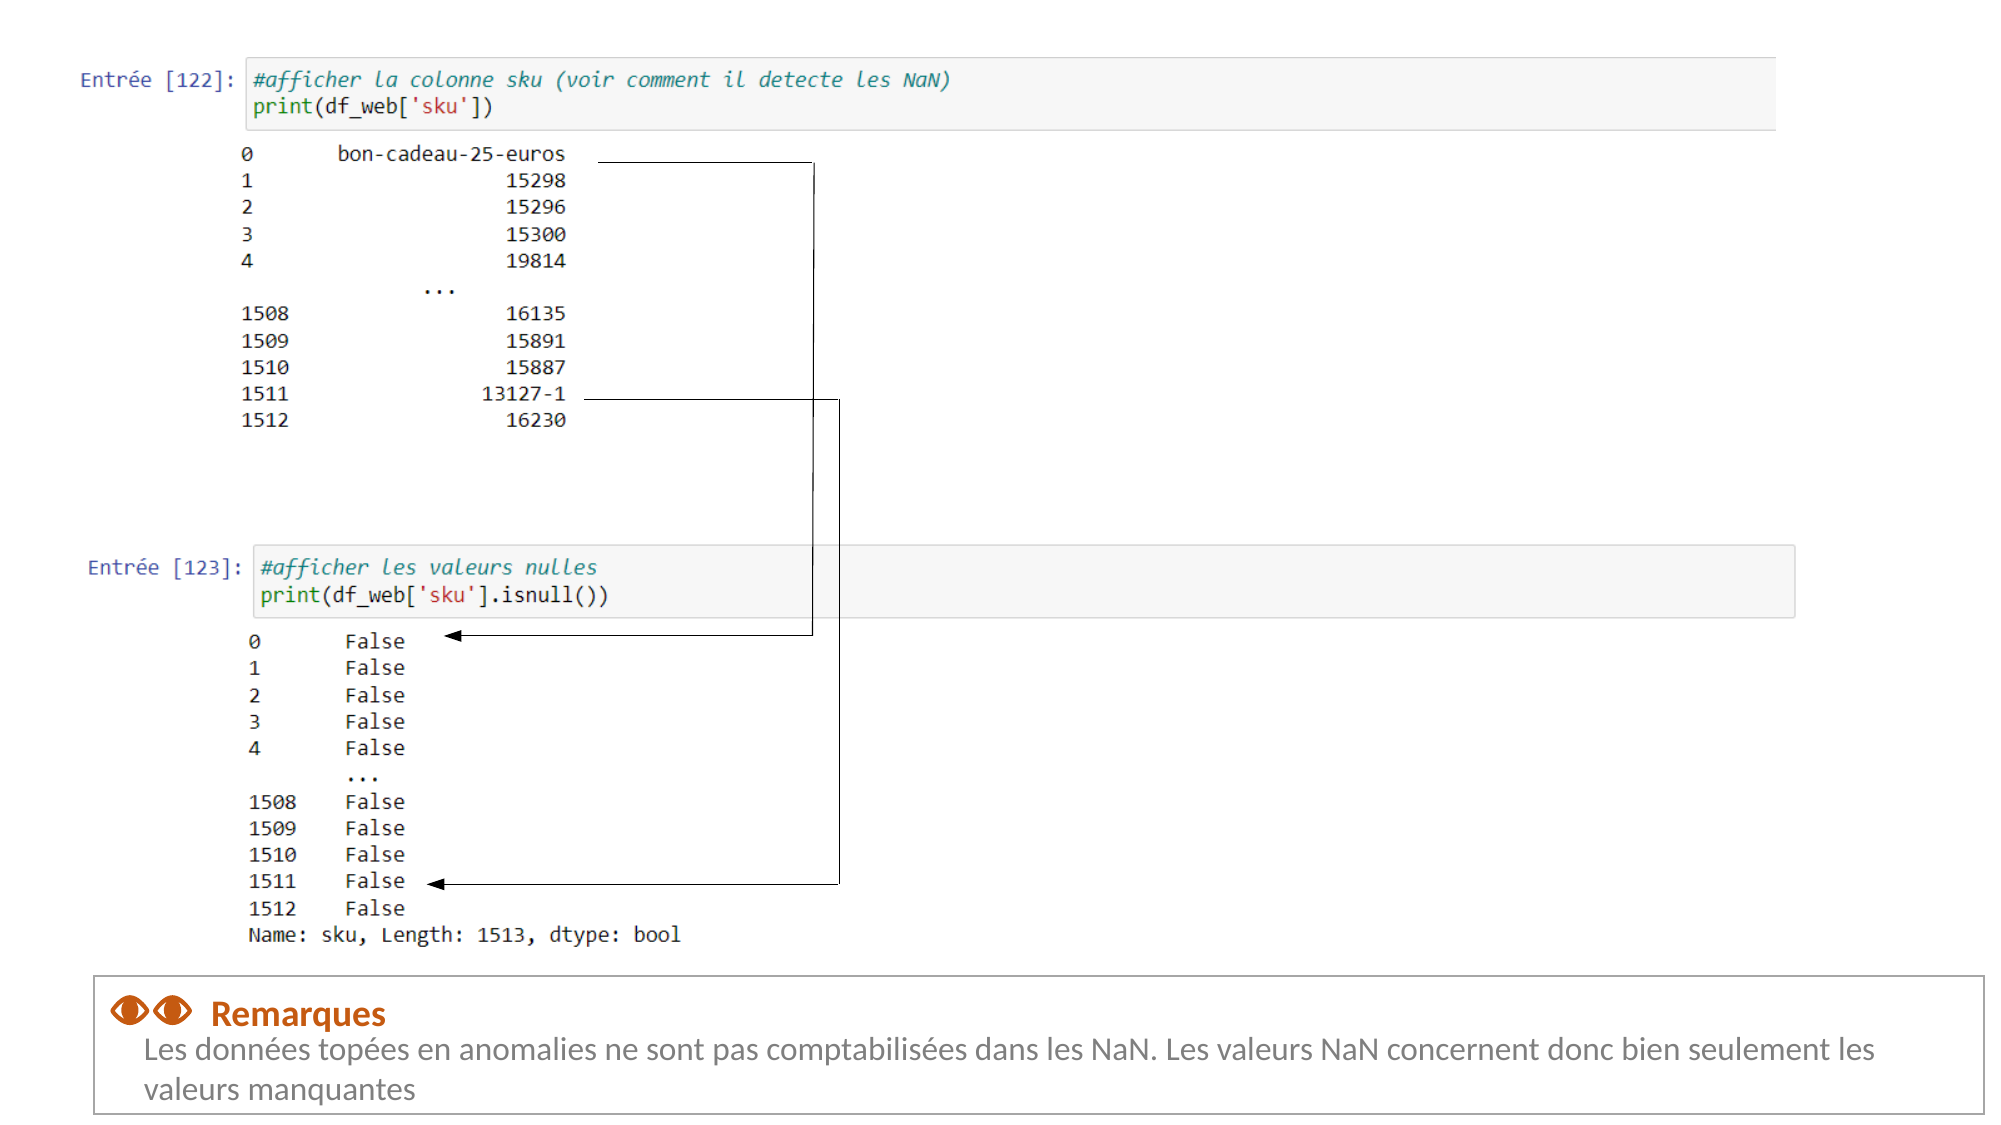

Remarques
Les données topées en anomalies ne sont pas comptabilisées dans les NaN. Les valeurs NaN concernent donc bien seulement les valeurs manquantes